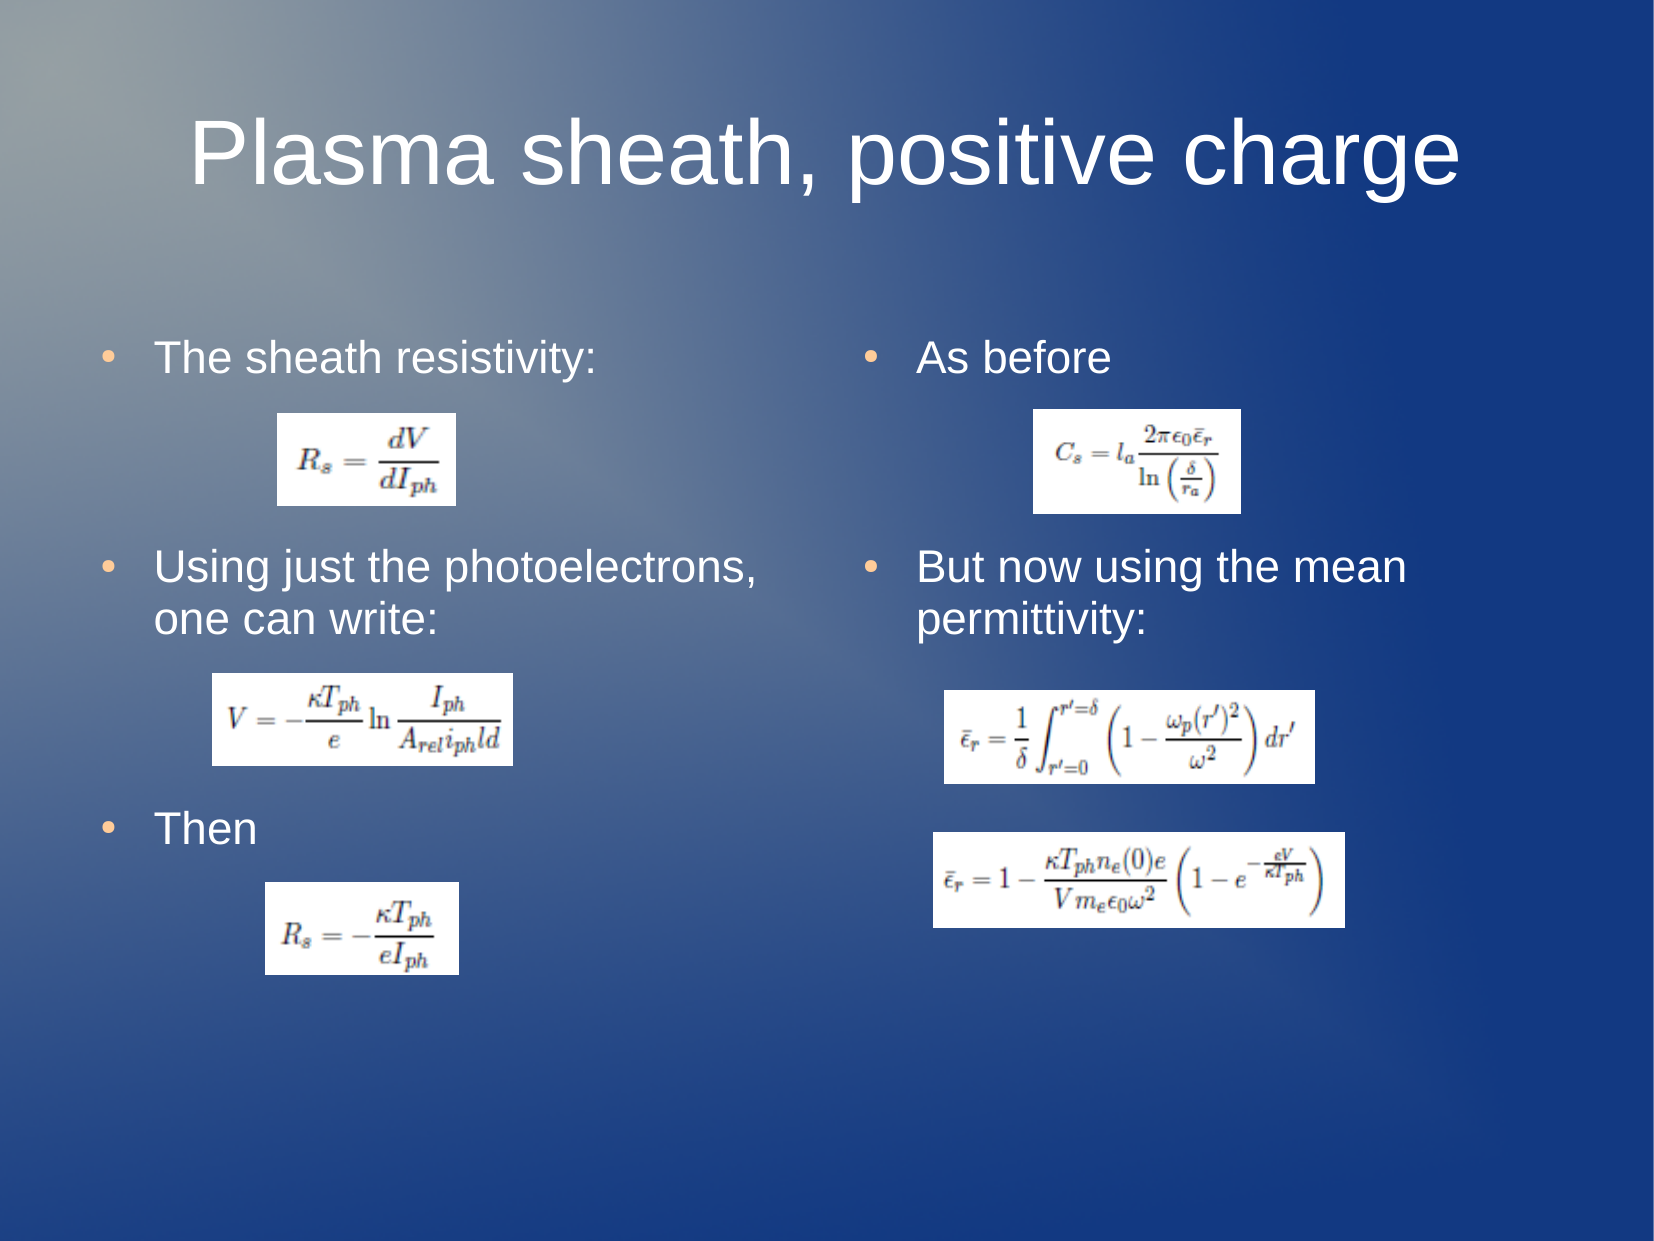

# Plasma sheath, positive charge
The sheath resistivity:
Using just the photoelectrons, one can write:
Then
As before
But now using the mean permittivity: